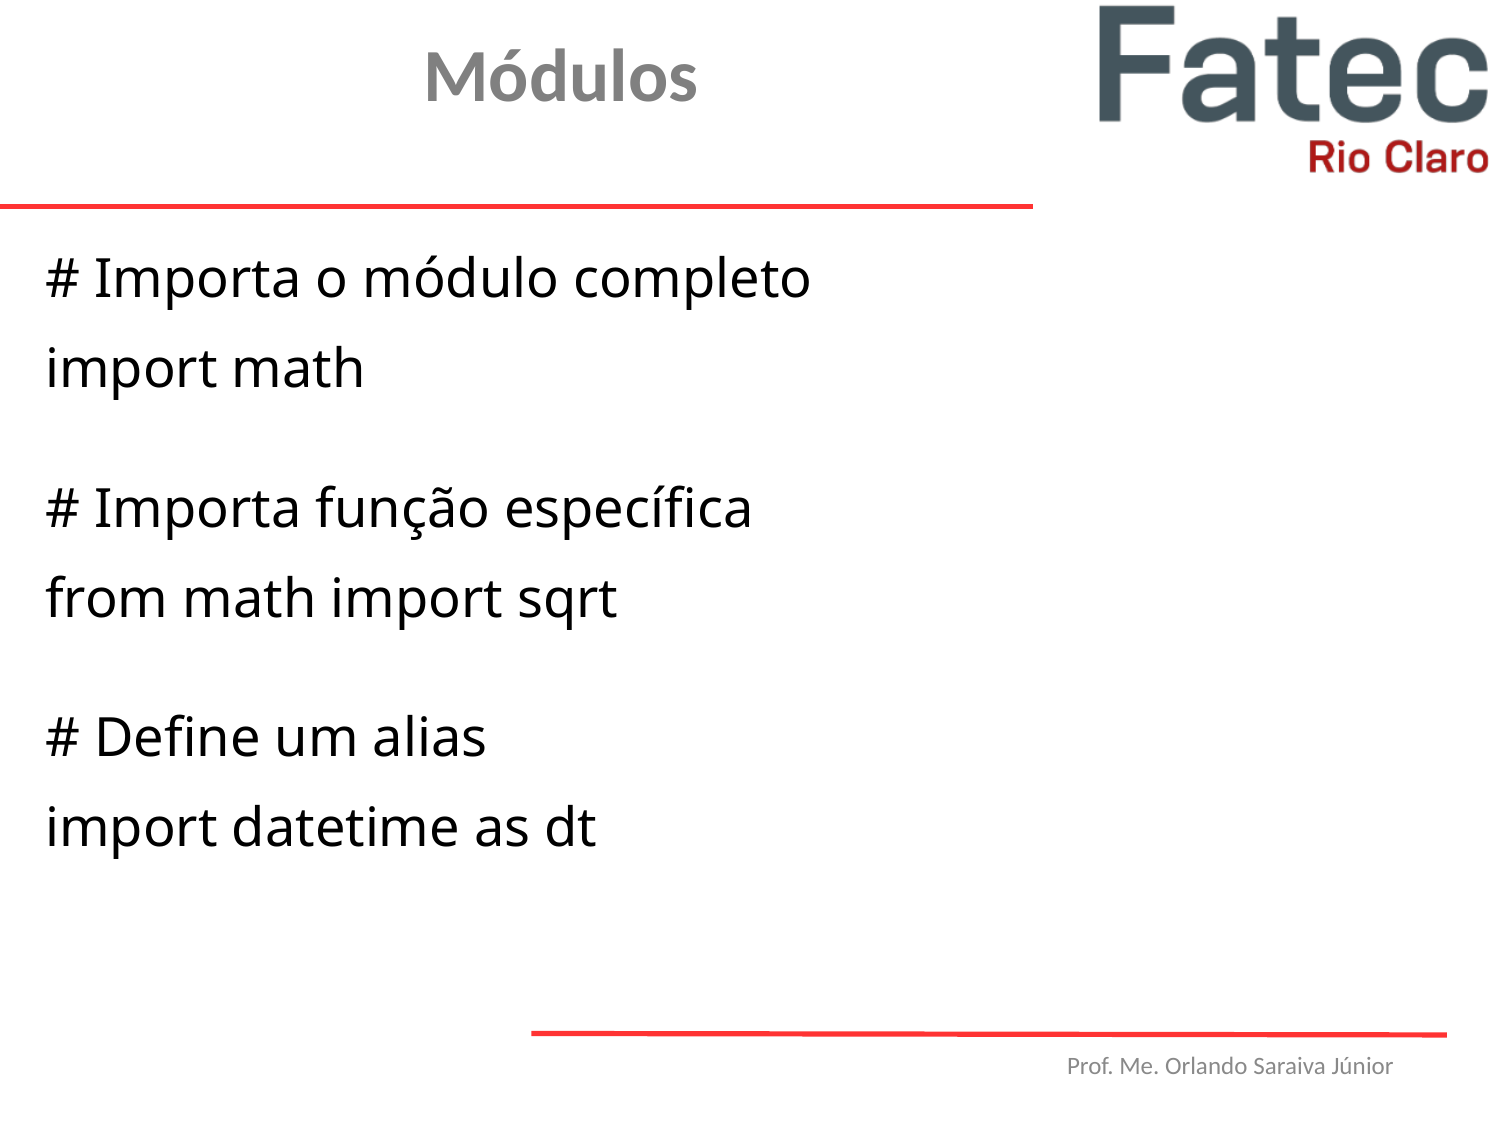

Módulos
# # Importa o módulo completo
import math
# Importa função específica
from math import sqrt
# Define um alias
import datetime as dt